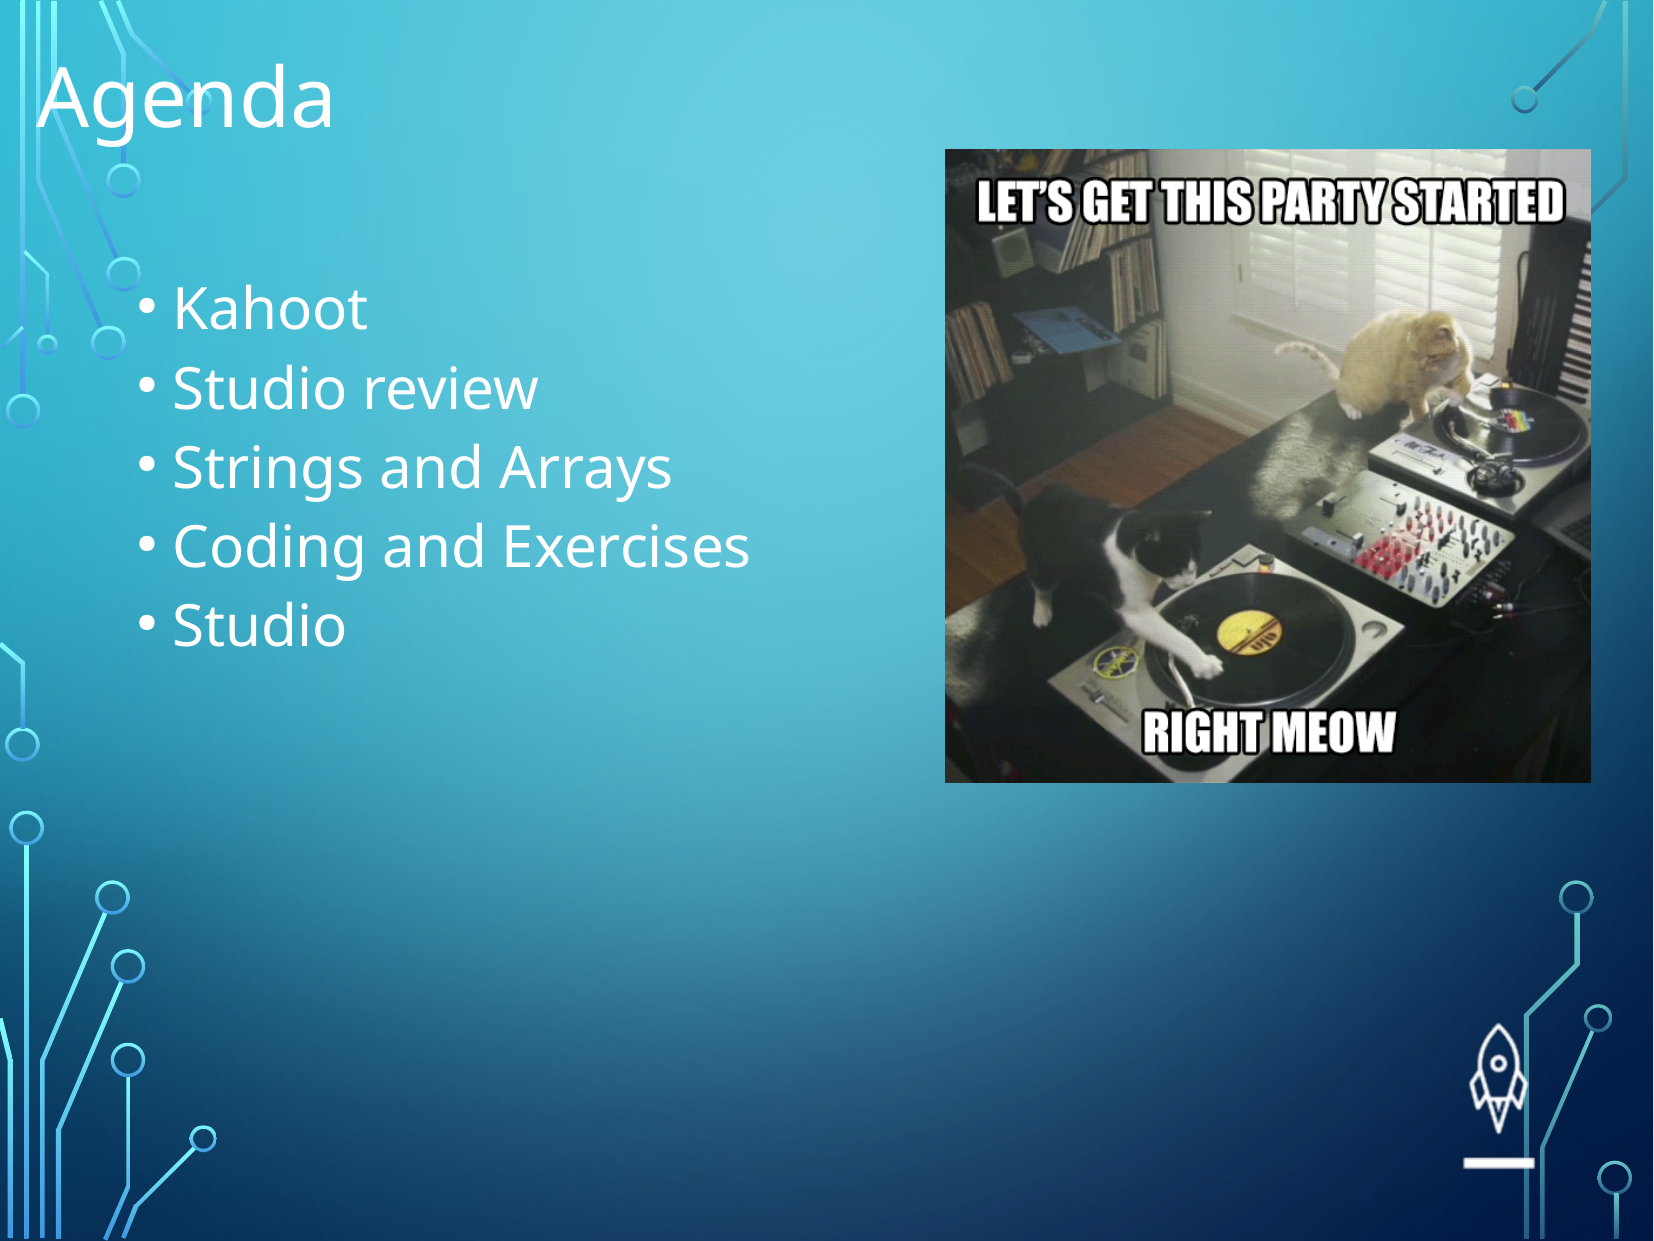

Agenda
 Kahoot
 Studio review
 Strings and Arrays
 Coding and Exercises
 Studio